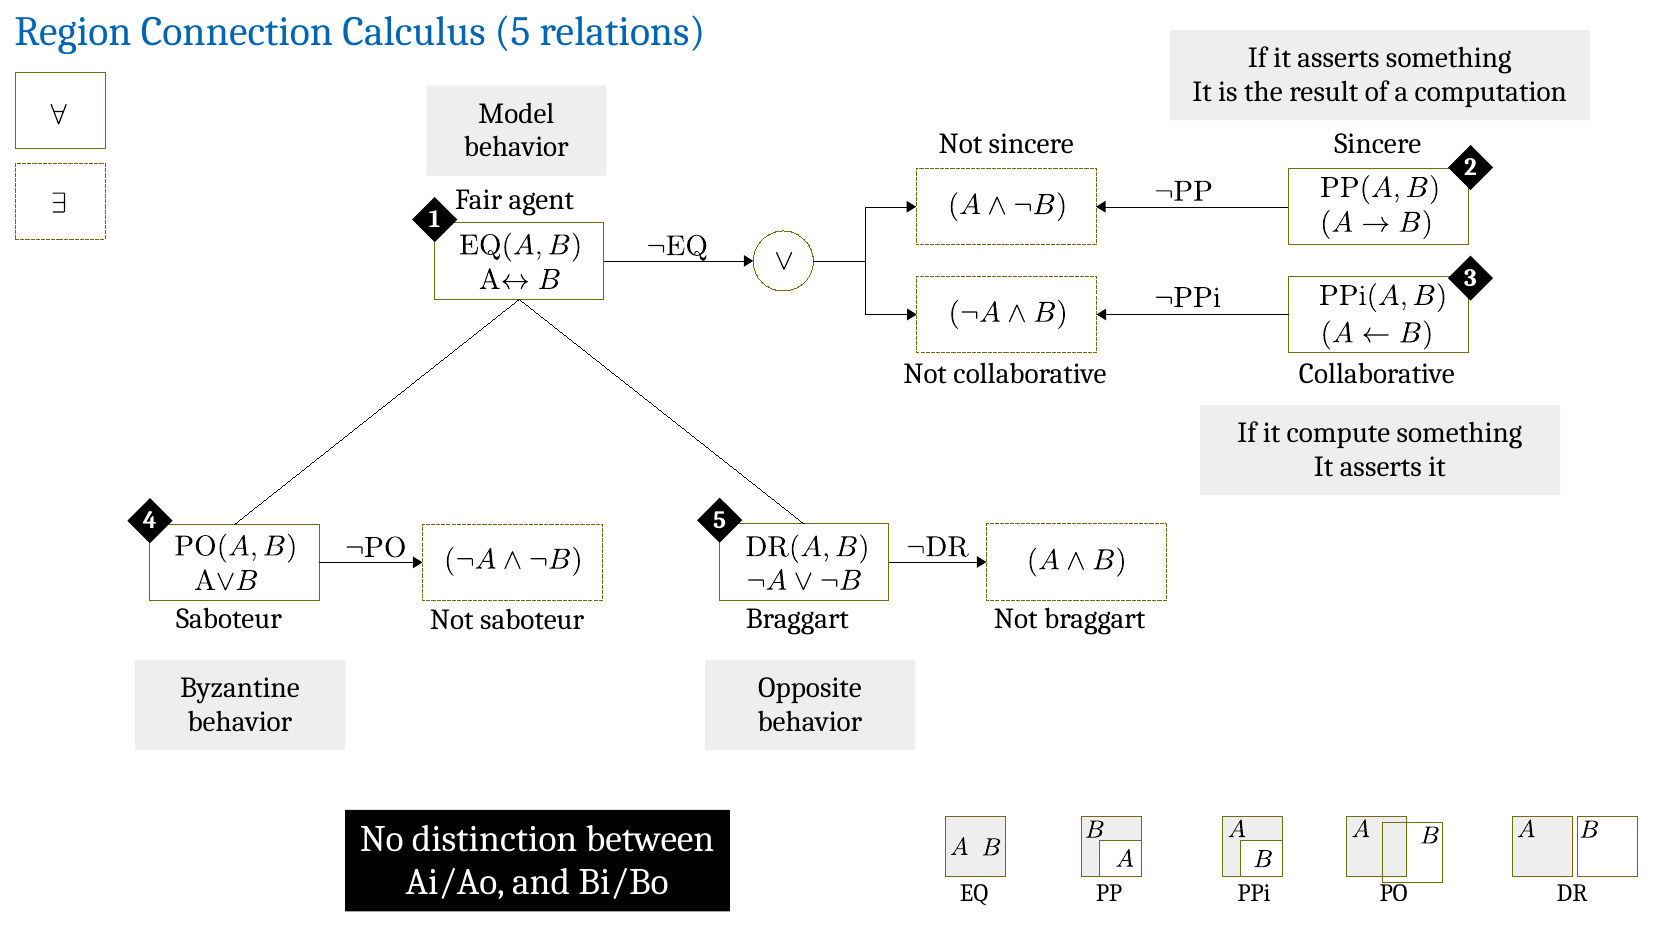

Region Connection Calculus (5 relations)
If it asserts something
It is the result of a computation
Model
behavior
Not sincere
Sincere
2
Fair agent
1
3
Not collaborative
Collaborative
If it compute something
It asserts it
5
4
Braggart
Not braggart
Saboteur
Not saboteur
Byzantine
behavior
Opposite
behavior
No distinction between
Ai/Ao, and Bi/Bo
EQ
PP
PPi
PO
DR